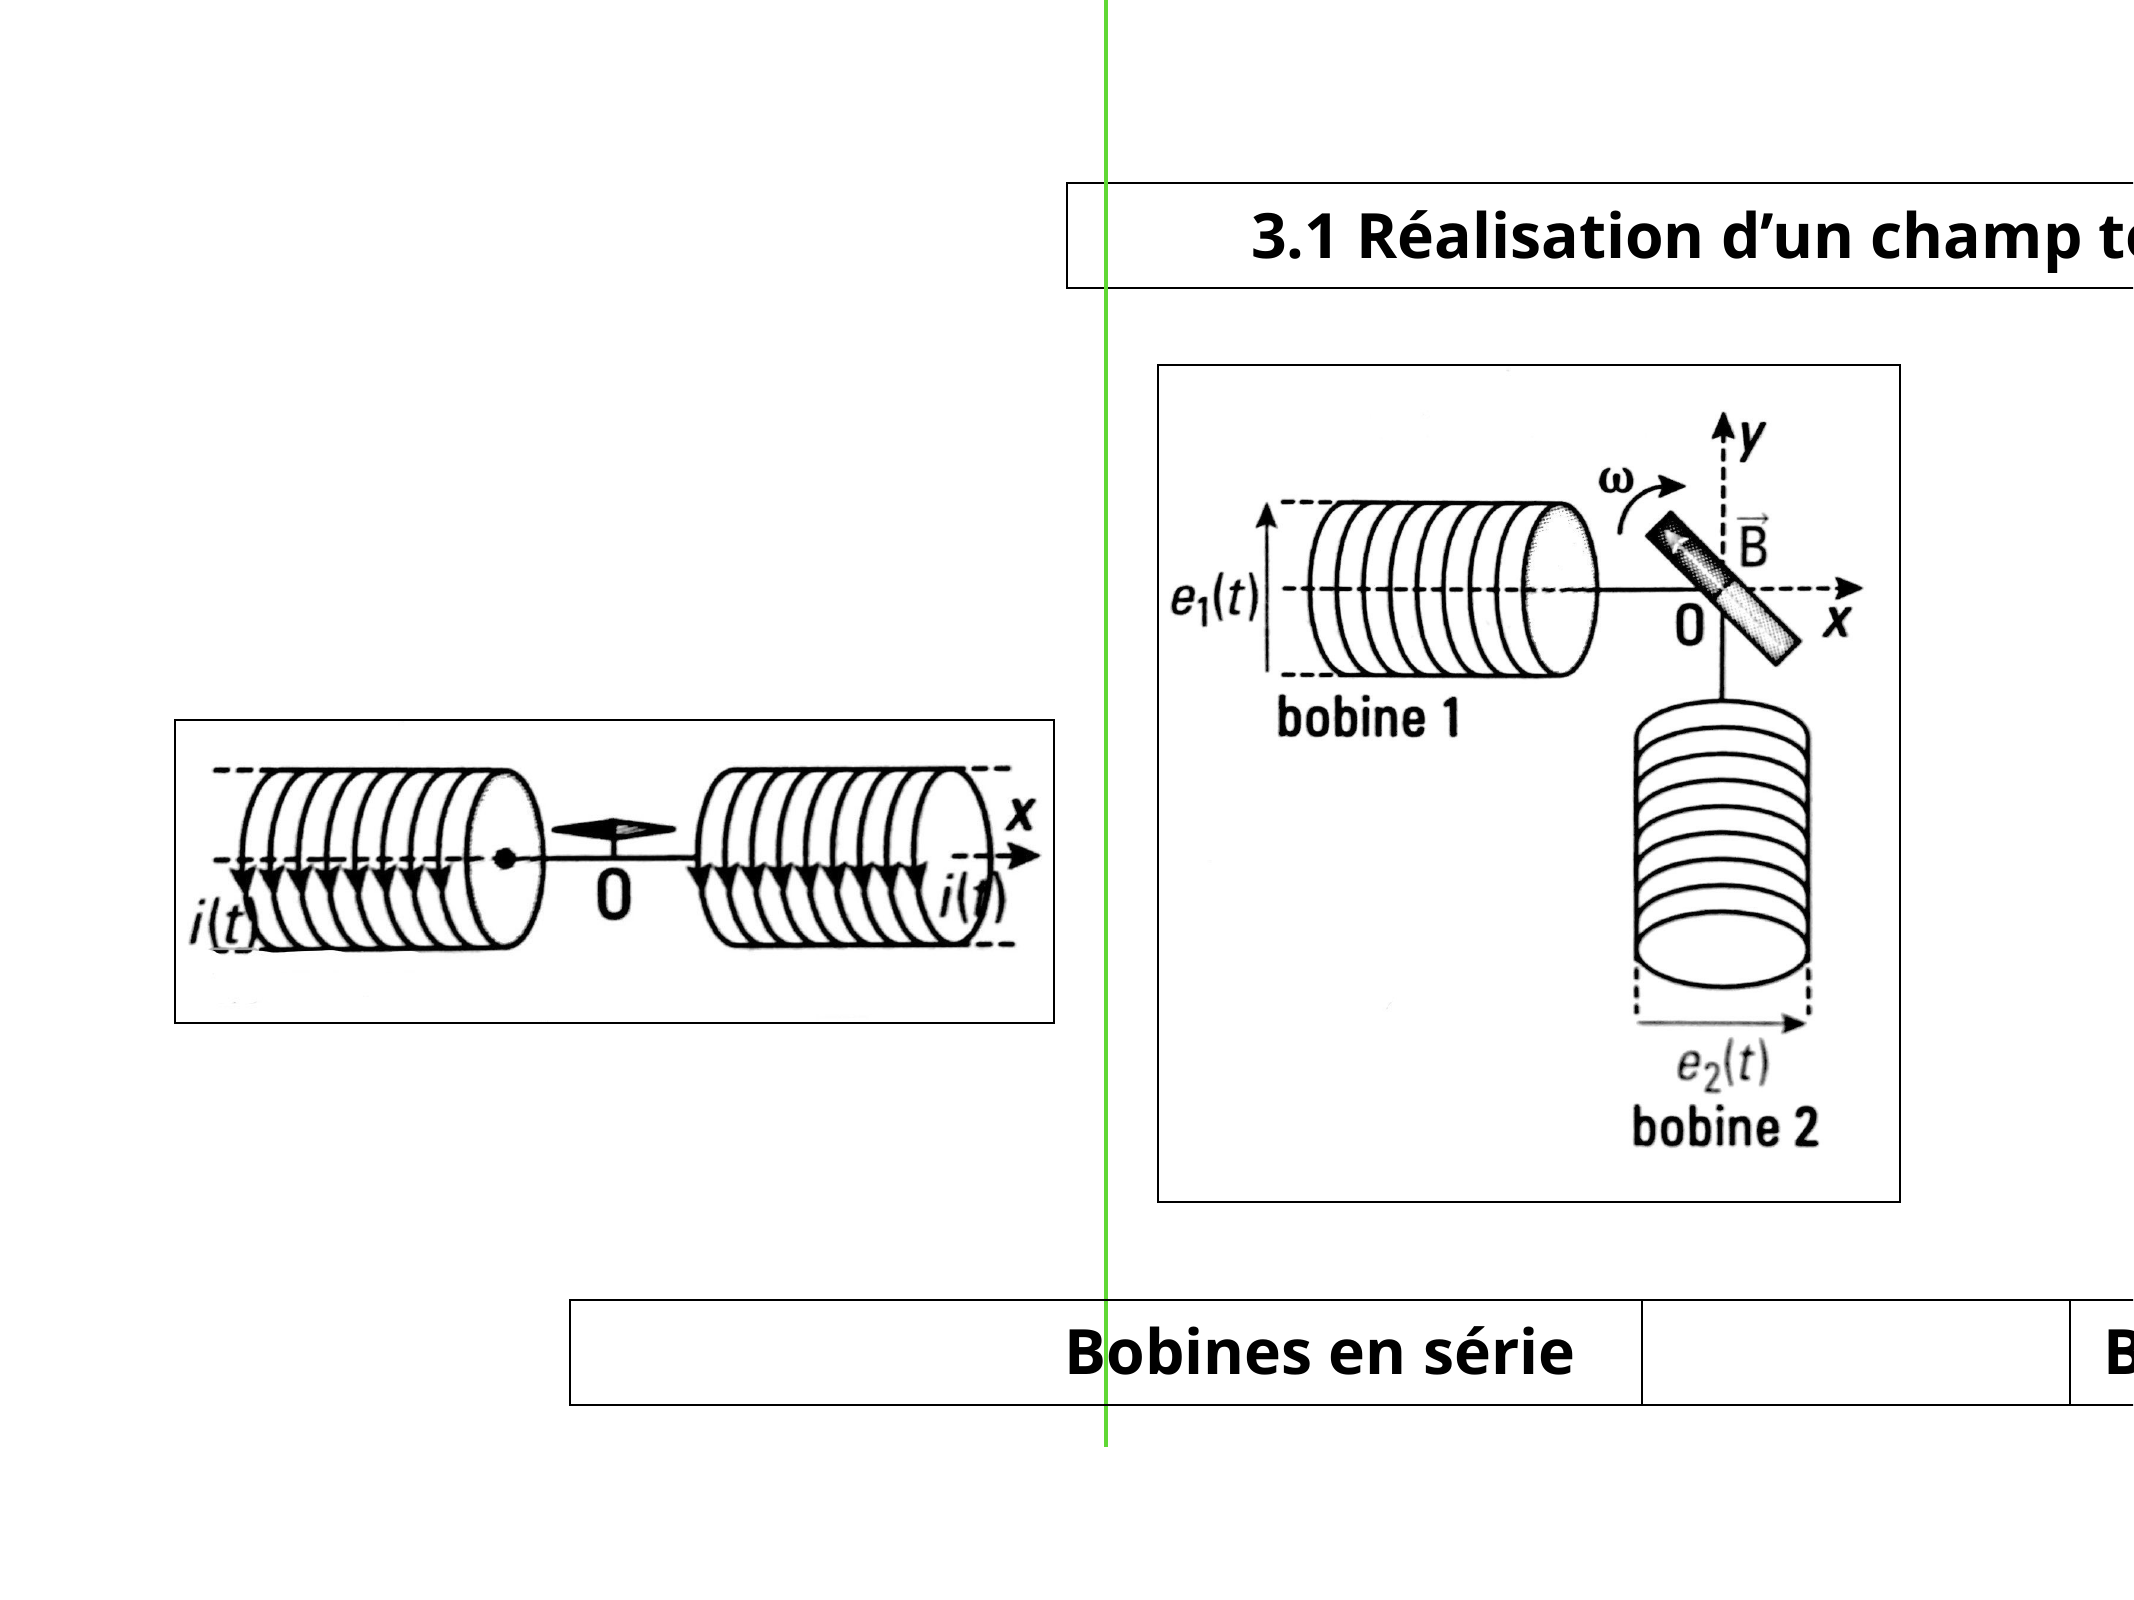

3.1 Réalisation d’un champ tournant
Bobines en série
Bobines diphasées